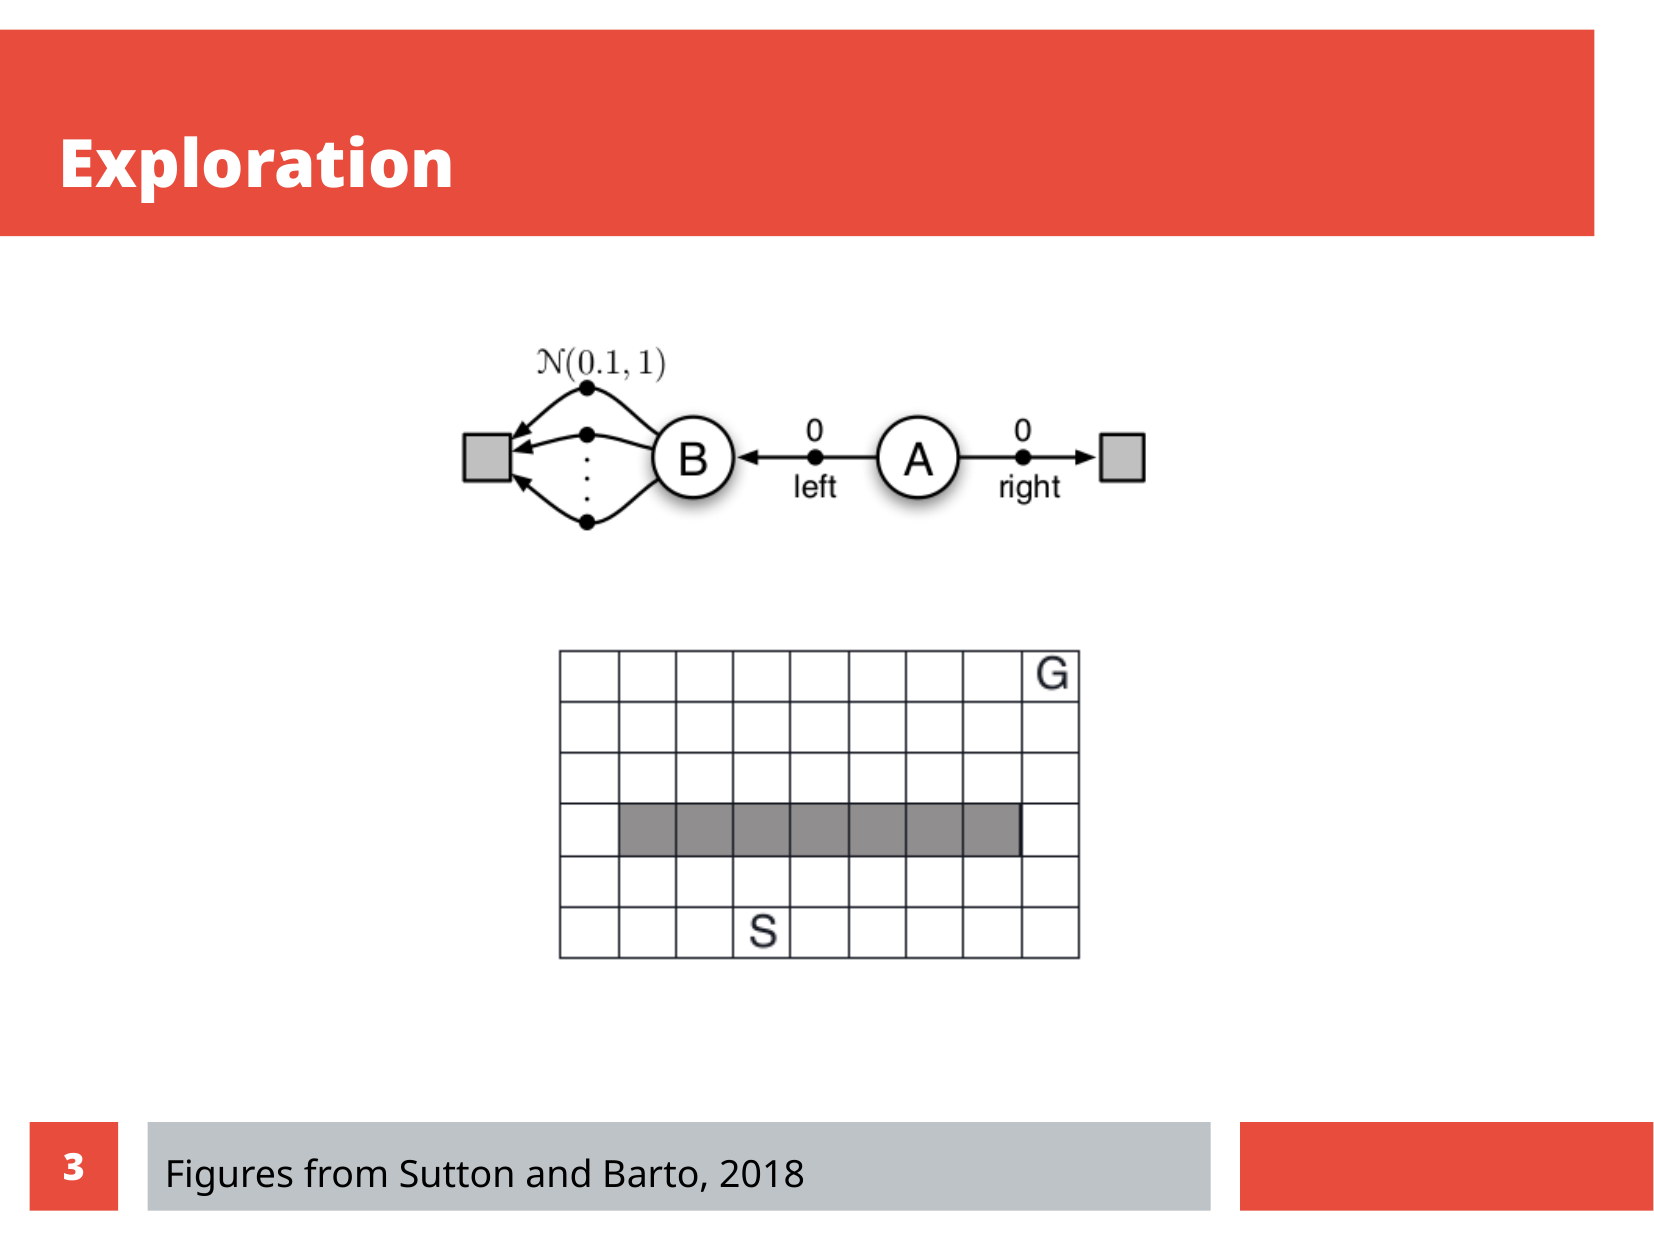

# Exploration
3
Figures from Sutton and Barto, 2018